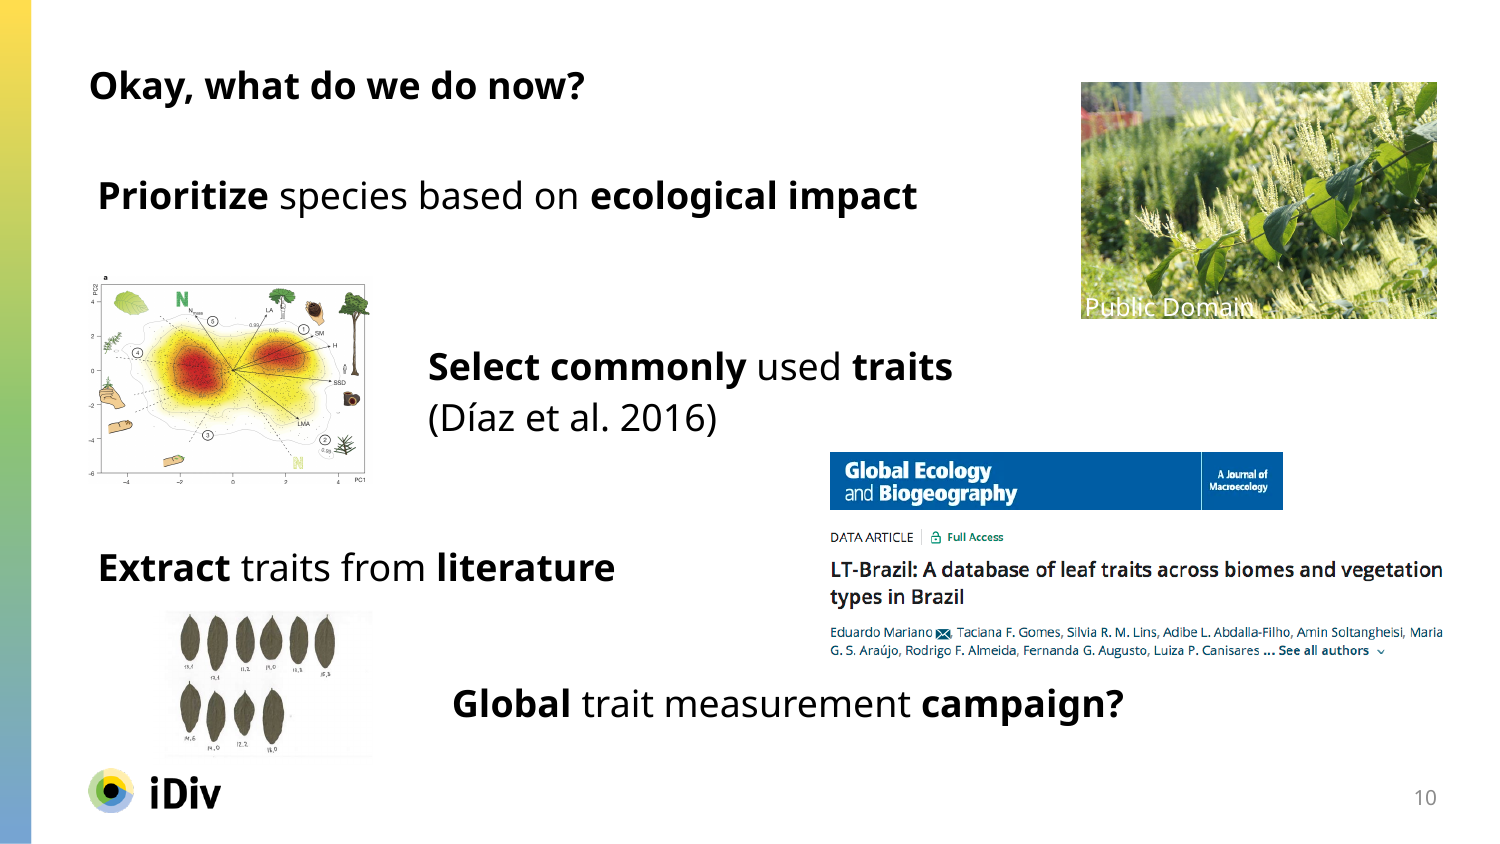

# Okay, what do we do now?
Public Domain
Prioritize species based on ecological impact
Select commonly used traits
(Díaz et al. 2016)
Extract traits from literature
Global trait measurement campaign?